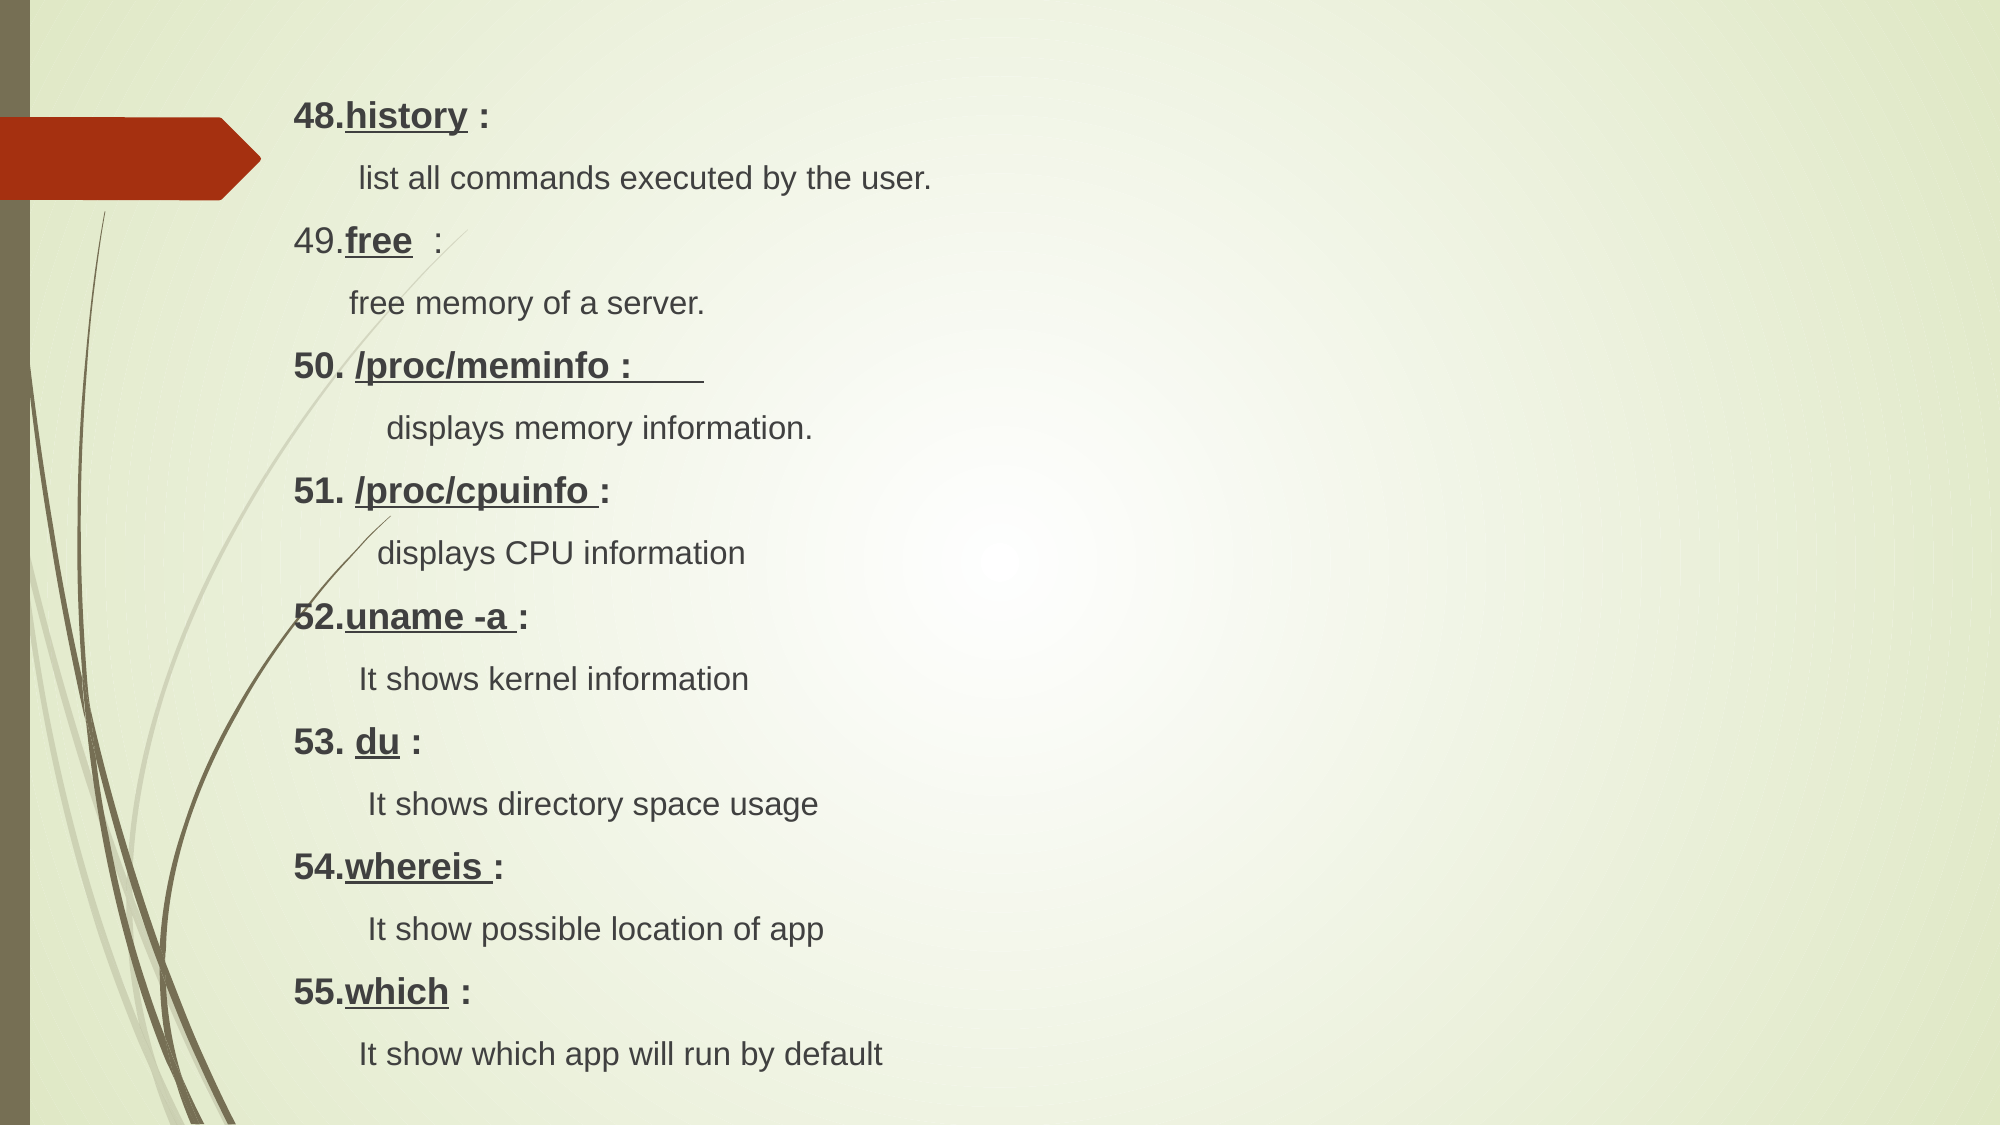

# 48.history :
 list all commands executed by the user.
49.free :
 free memory of a server.
50. /proc/meminfo :
 displays memory information.
51. /proc/cpuinfo :
 displays CPU information
52.uname -a :
 It shows kernel information
53. du :
 It shows directory space usage
54.whereis :
 It show possible location of app
55.which :
 It show which app will run by default